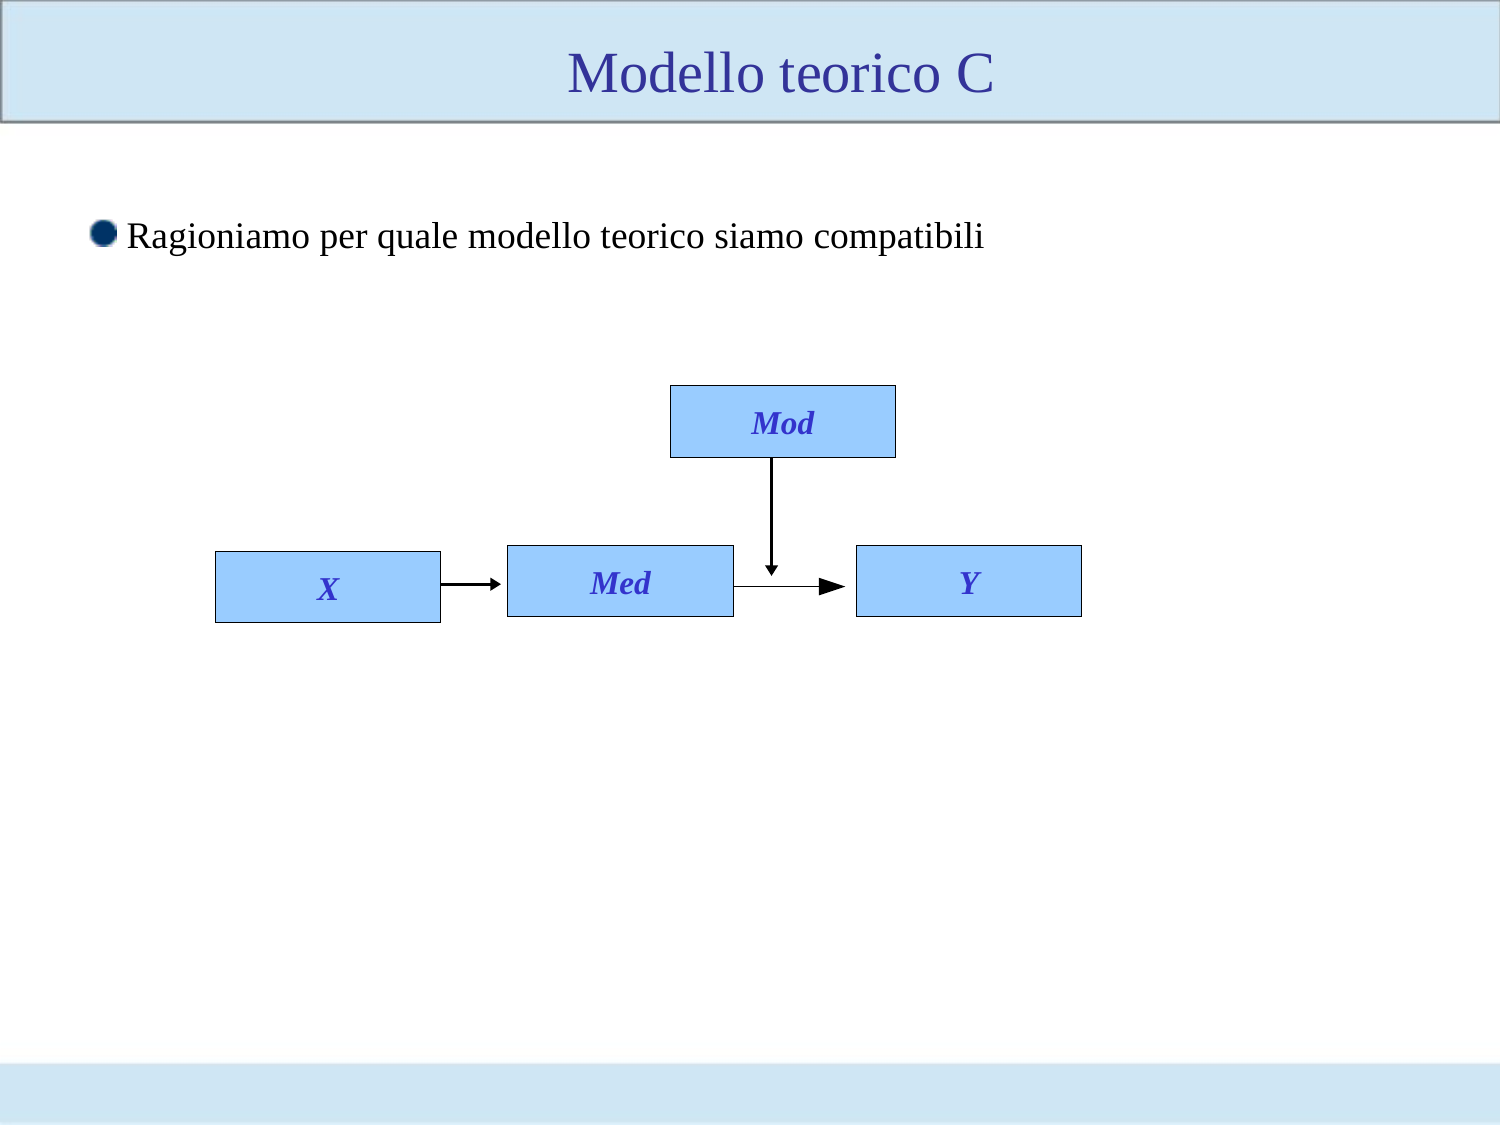

# Modello teorico C
 Ragioniamo per quale modello teorico siamo compatibili
Mod
Med
Y
X